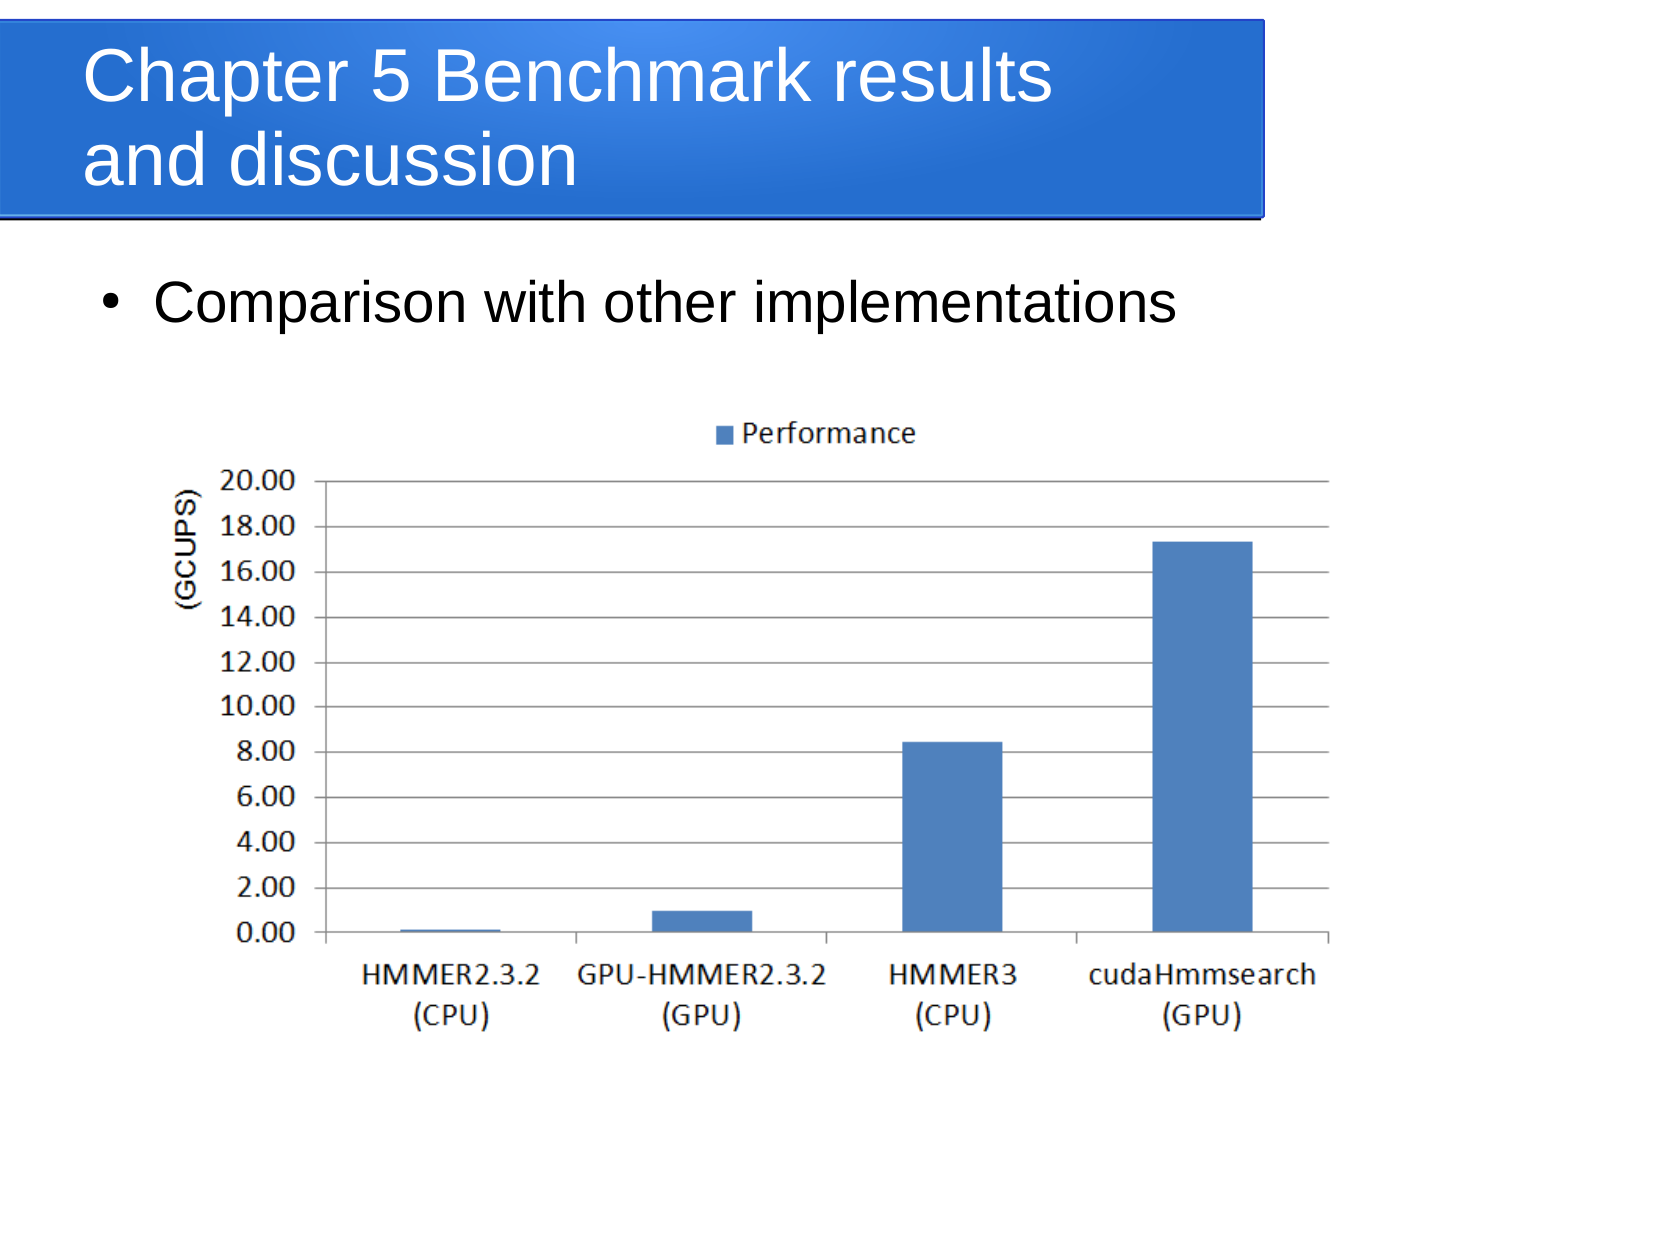

# Chapter 5 Benchmark results and discussion
Comparison with other implementations